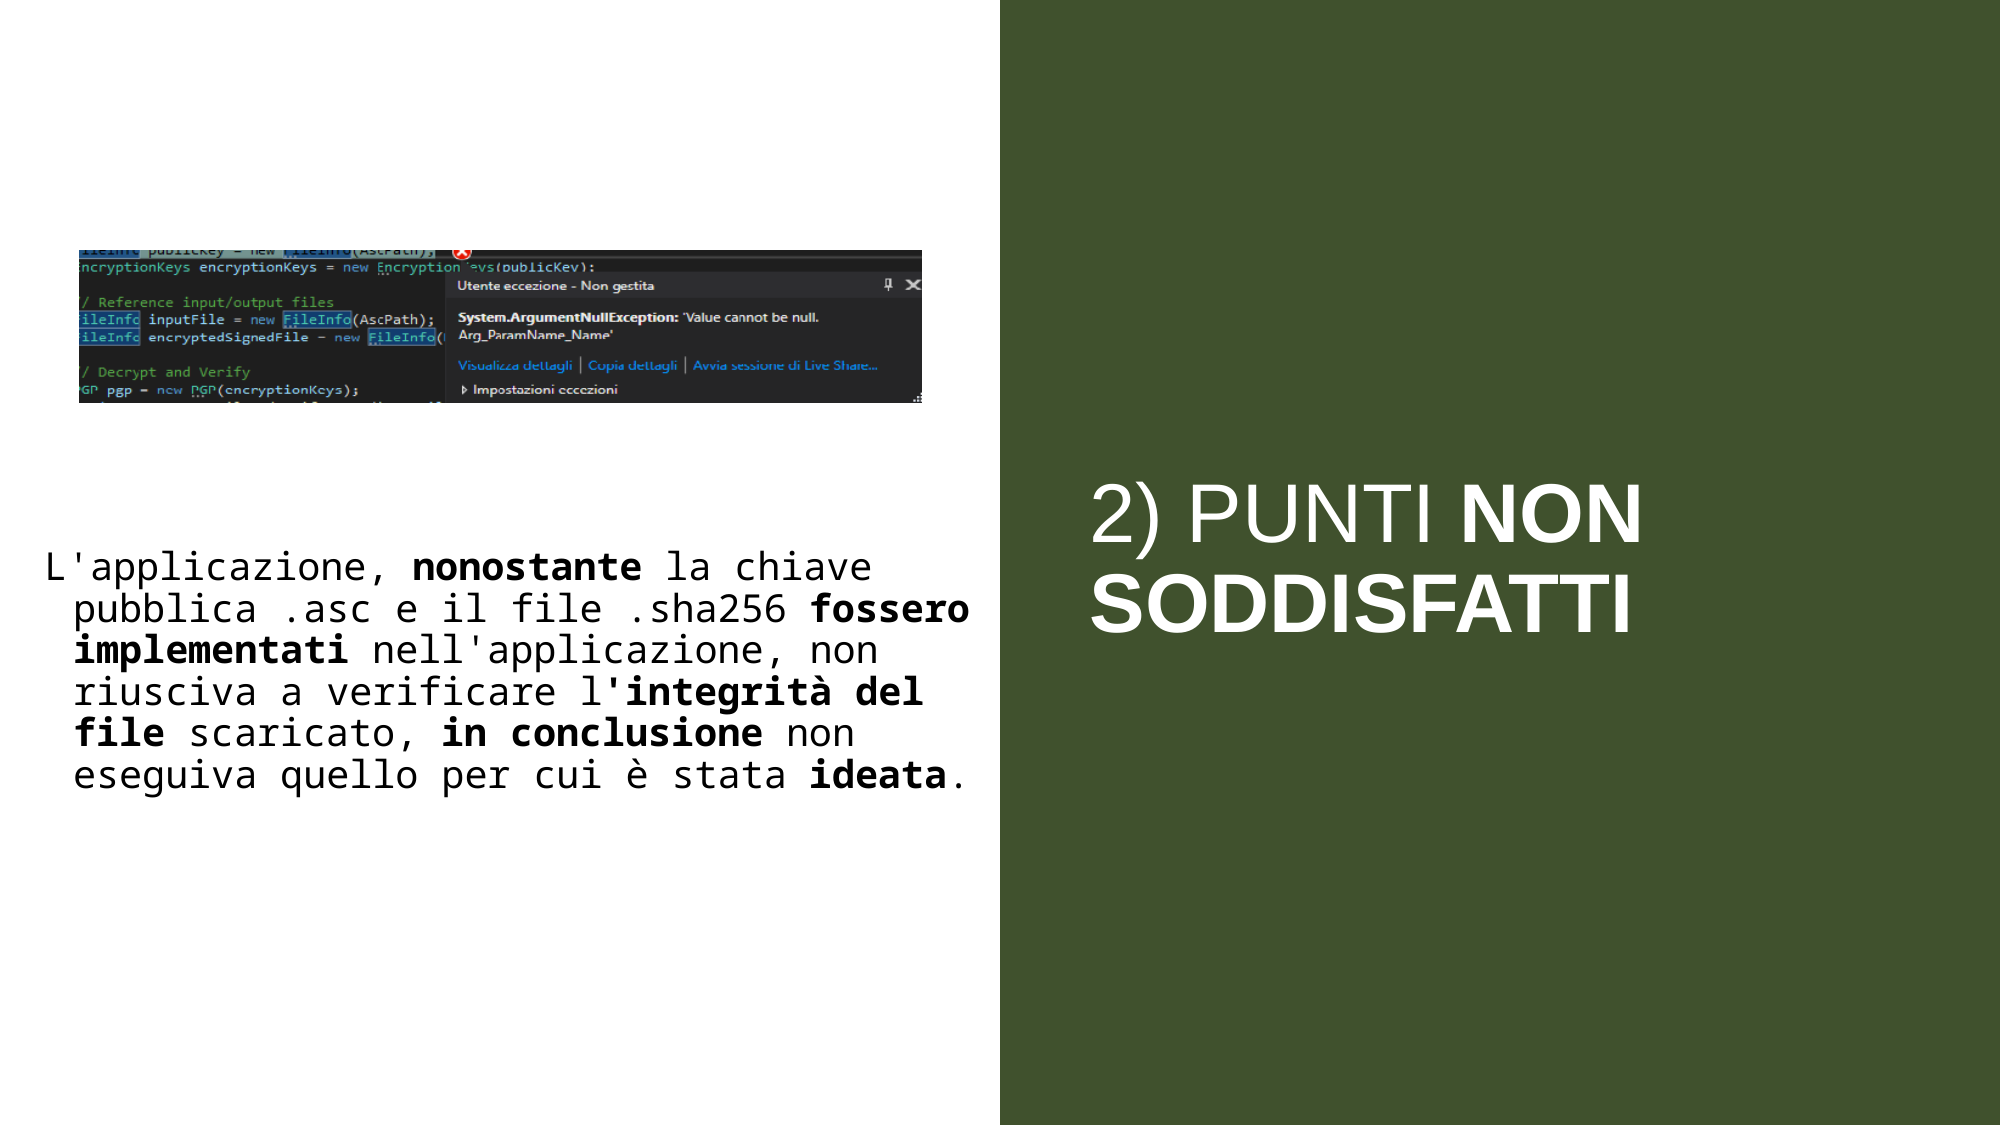

# 2) PUNTI NON SODDISFATTI
L'applicazione, nonostante la chiave pubblica .asc e il file .sha256 fossero implementati nell'applicazione, non riusciva a verificare l'integrità del file scaricato, in conclusione non eseguiva quello per cui è stata ideata.